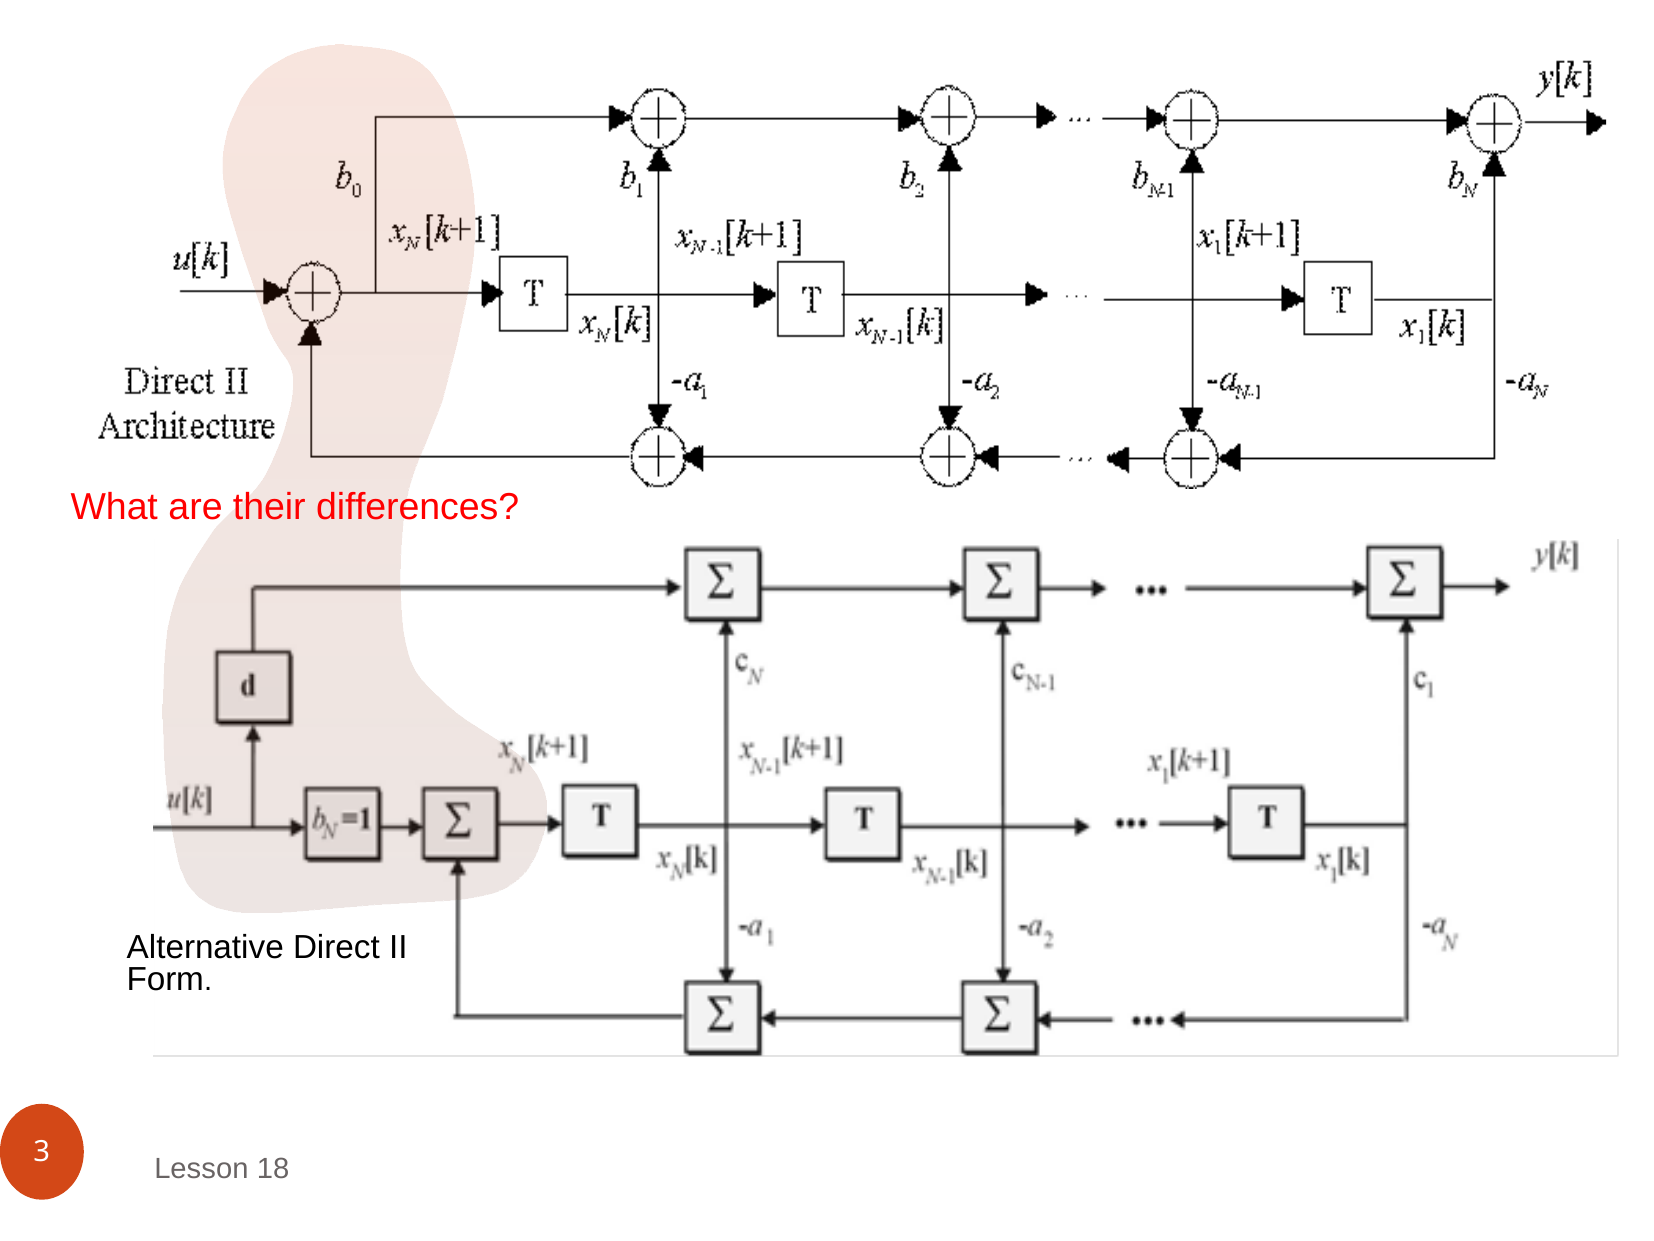

What are their differences?
Alternative Direct II Form.
2
Lesson 18